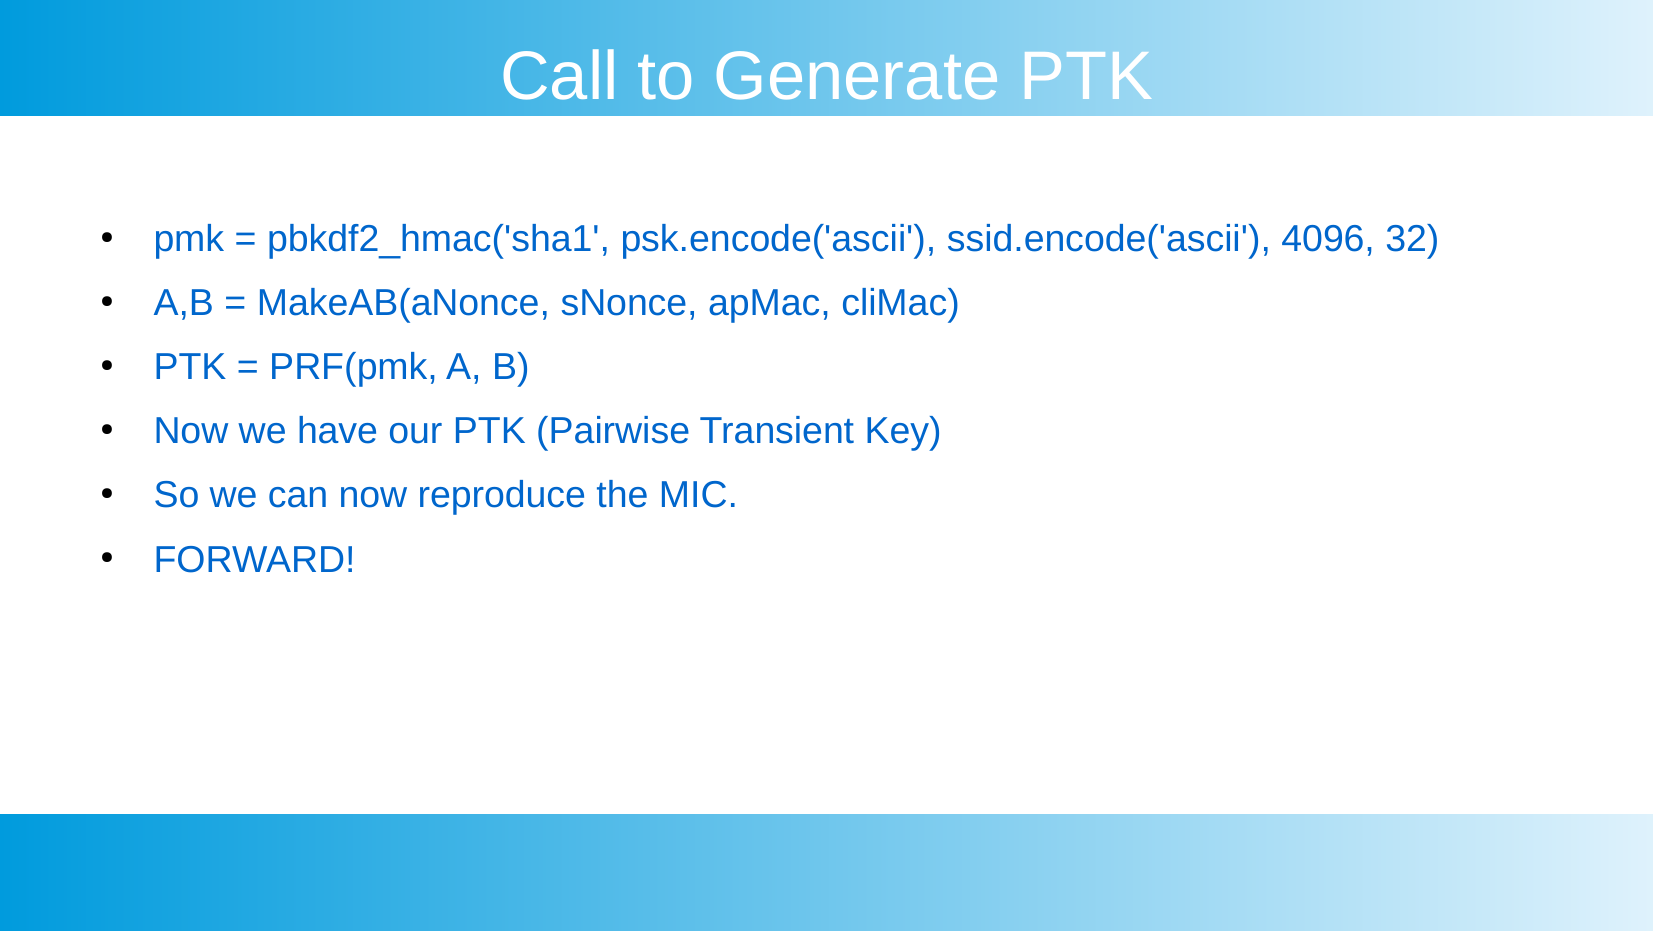

# Call to Generate PTK
pmk = pbkdf2_hmac('sha1', psk.encode('ascii'), ssid.encode('ascii'), 4096, 32)
A,B = MakeAB(aNonce, sNonce, apMac, cliMac)
PTK = PRF(pmk, A, B)
Now we have our PTK (Pairwise Transient Key)
So we can now reproduce the MIC.
FORWARD!